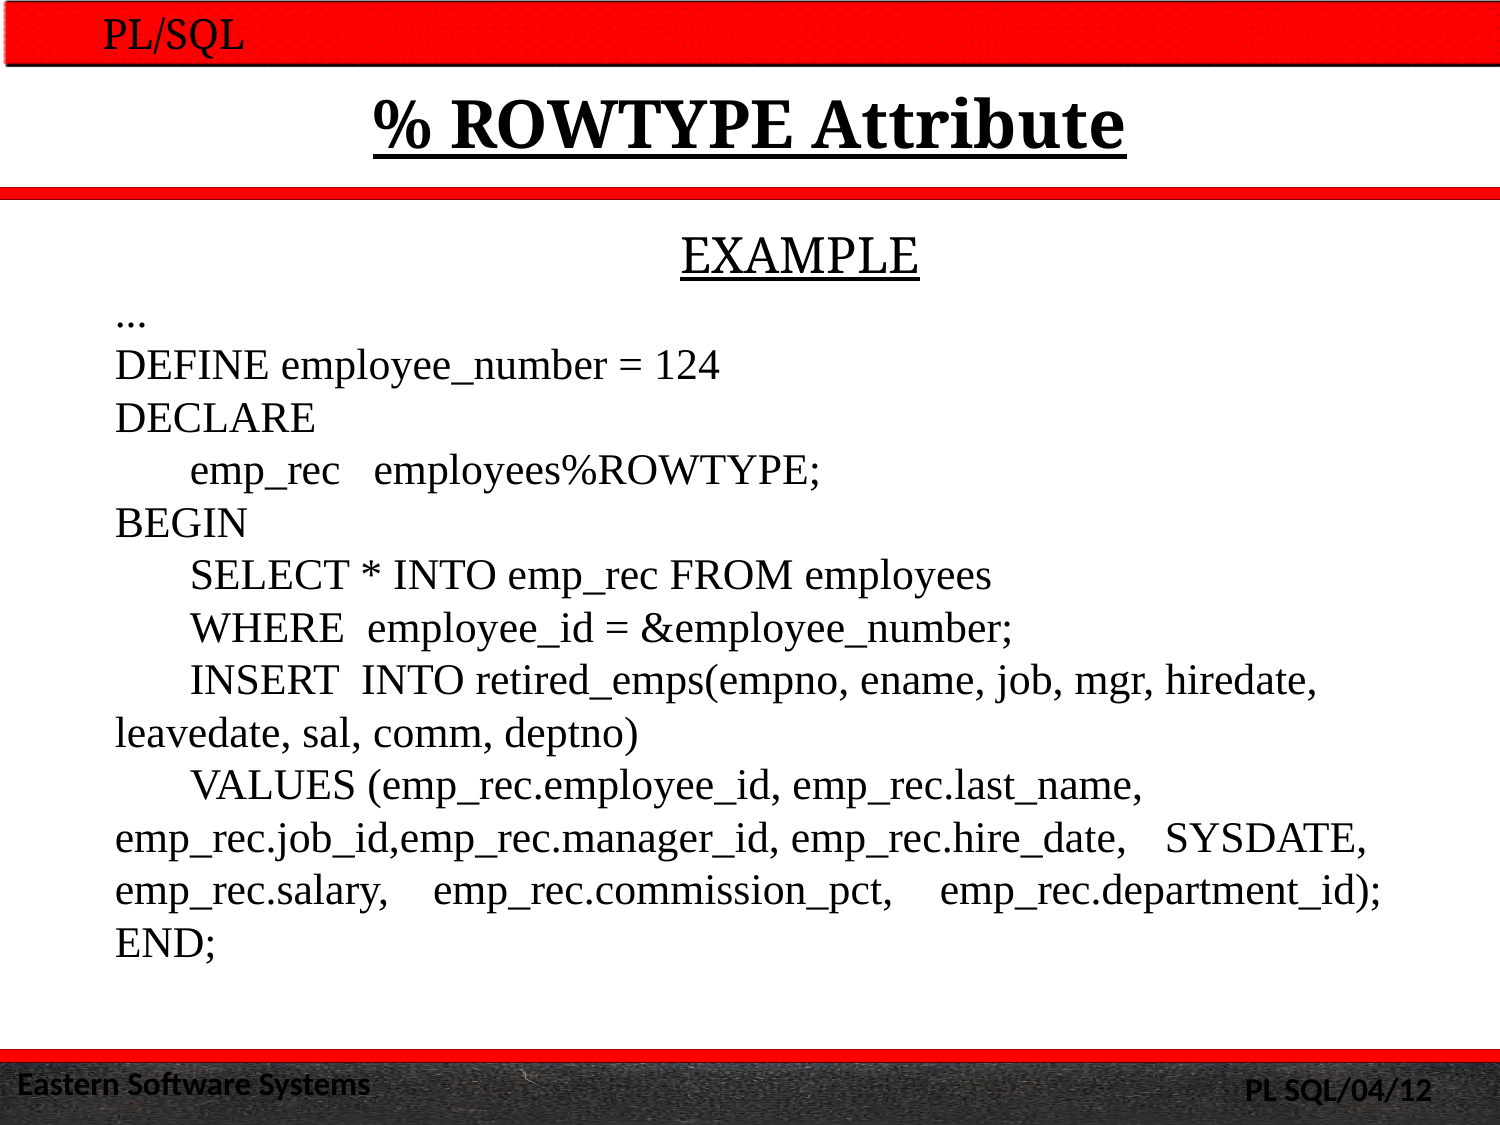

PL/SQL
% ROWTYPE Attribute
EXAMPLE
...
DEFINE employee_number = 124
DECLARE
	emp_rec employees%ROWTYPE;
BEGIN
	SELECT * INTO emp_rec FROM employees
	WHERE employee_id = &employee_number;
	INSERT INTO retired_emps(empno, ename, job, mgr, hiredate, 	leavedate, sal, comm, deptno)
	VALUES (emp_rec.employee_id, emp_rec.last_name, 	emp_rec.job_id,emp_rec.manager_id, emp_rec.hire_date, 	SYSDATE, emp_rec.salary, emp_rec.commission_pct, 	emp_rec.department_id);
END;
Eastern Software Systems
				 PL SQL/04/12